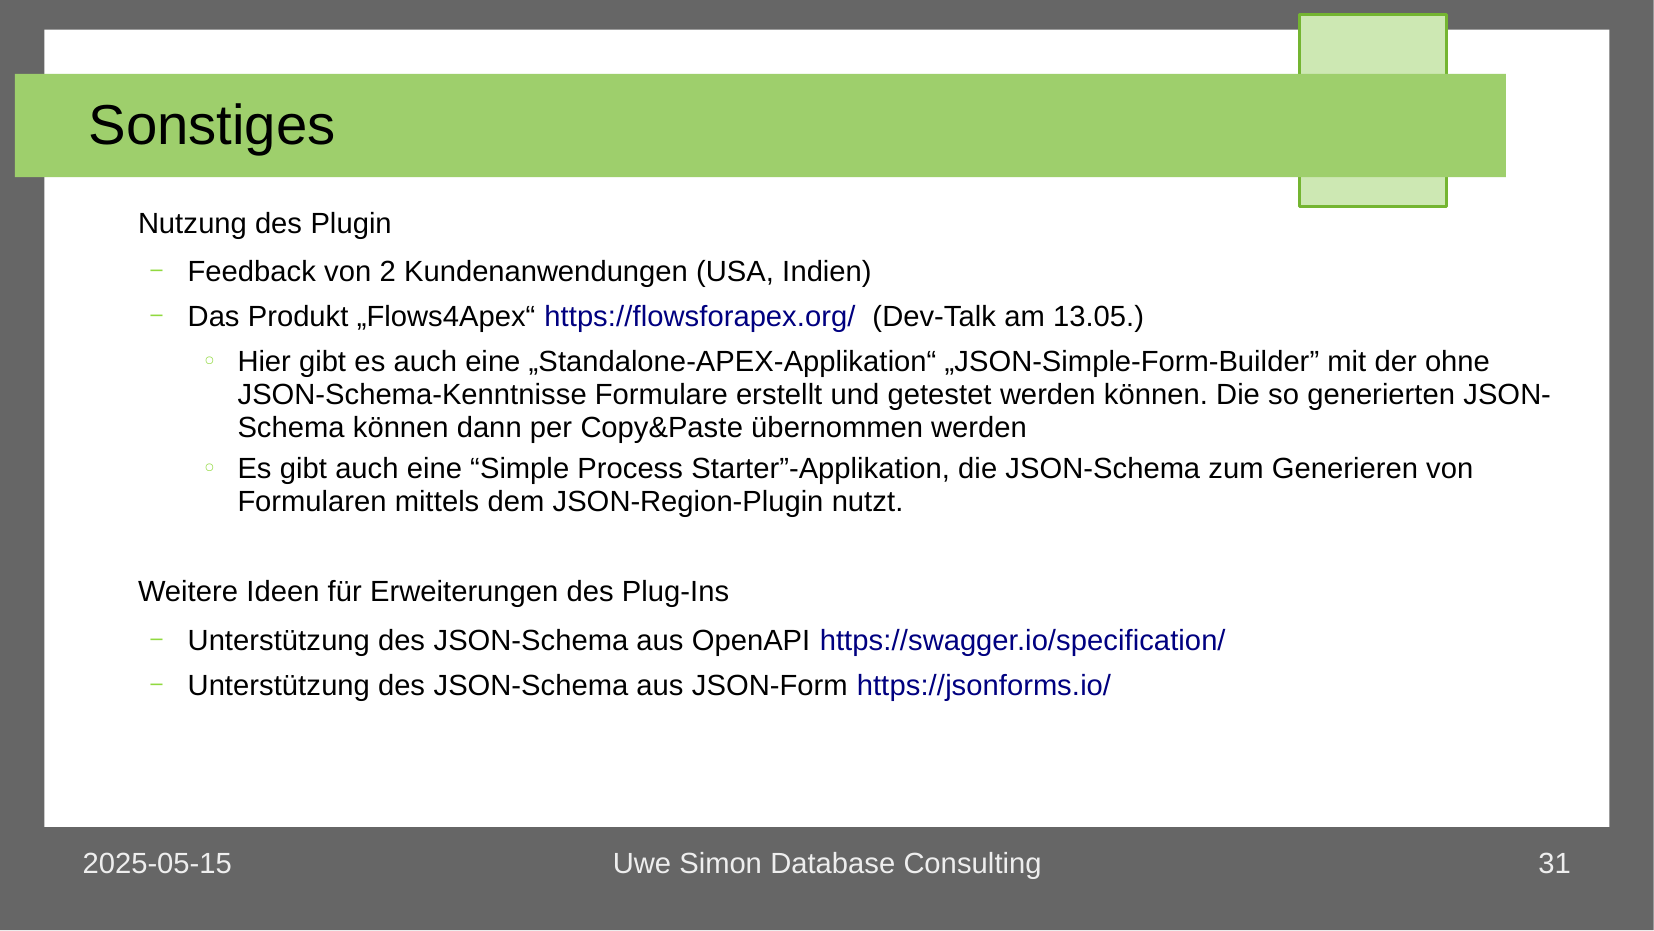

# Sonstiges
Nutzung des Plugin
Feedback von 2 Kundenanwendungen (USA, Indien)
Das Produkt „Flows4Apex“ https://flowsforapex.org/ (Dev-Talk am 13.05.)
Hier gibt es auch eine „Standalone-APEX-Applikation“ „JSON-Simple-Form-Builder” mit der ohne JSON-Schema-Kenntnisse Formulare erstellt und getestet werden können. Die so generierten JSON-Schema können dann per Copy&Paste übernommen werden
Es gibt auch eine “Simple Process Starter”-Applikation, die JSON-Schema zum Generieren von Formularen mittels dem JSON-Region-Plugin nutzt.
Weitere Ideen für Erweiterungen des Plug-Ins
Unterstützung des JSON-Schema aus OpenAPI https://swagger.io/specification/
Unterstützung des JSON-Schema aus JSON-Form https://jsonforms.io/
2024-04-24
Uwe Simon Database Consulting
31